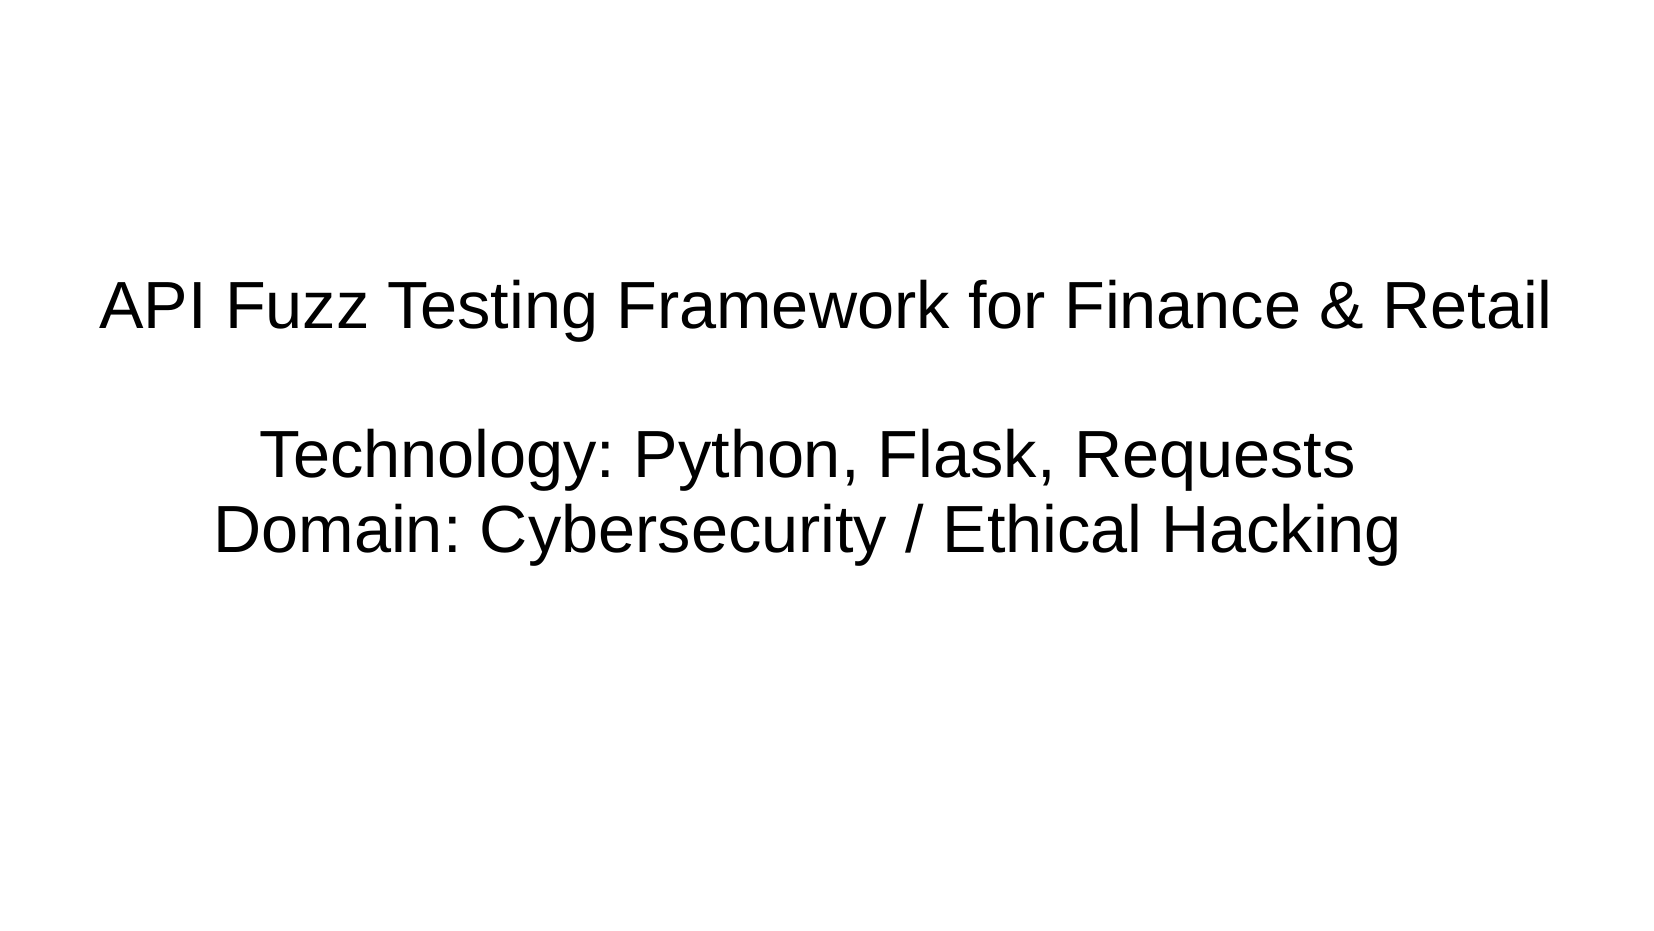

# API Fuzz Testing Framework for Finance & Retail
Technology: Python, Flask, Requests
Domain: Cybersecurity / Ethical Hacking